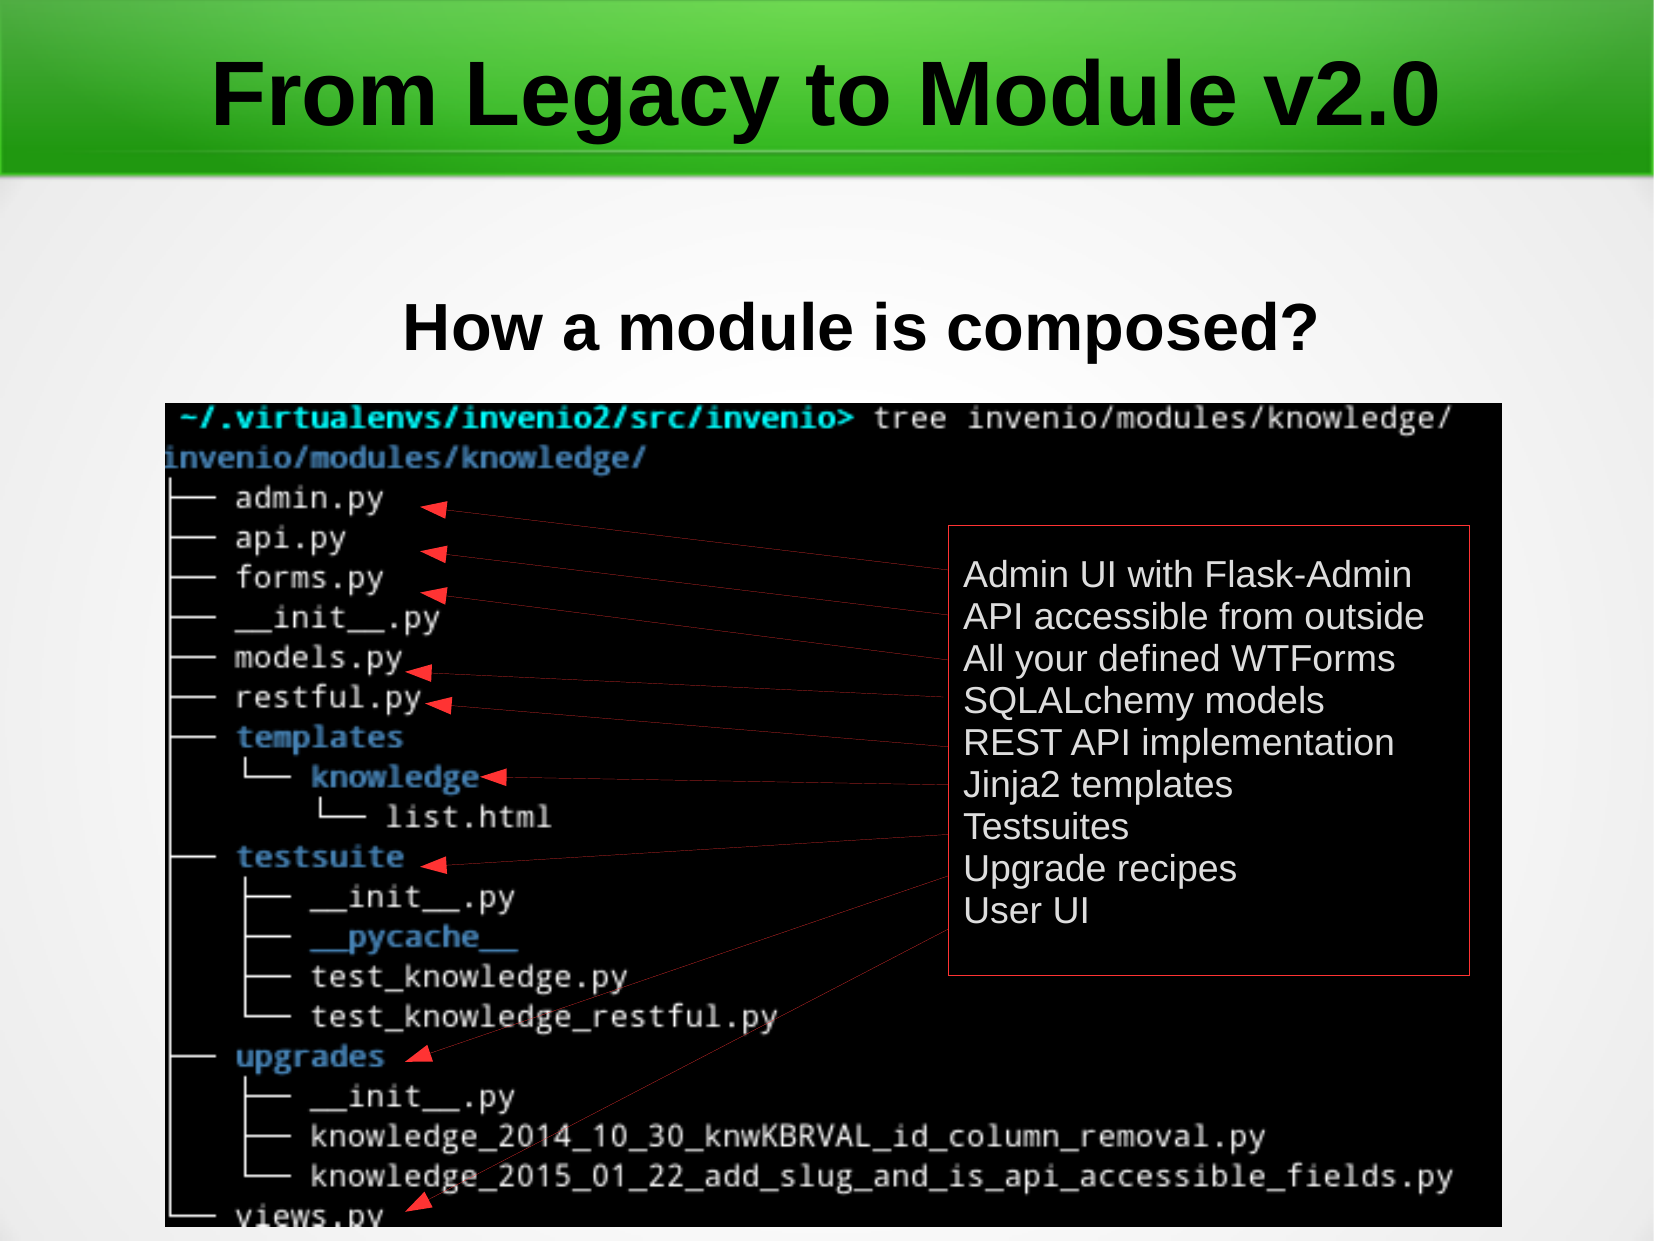

# From Legacy to Module v2.0
How a module is composed?
Admin UI with Flask-Admin
API accessible from outside
All your defined WTForms
SQLALchemy models
REST API implementation
Jinja2 templates
Testsuites
Upgrade recipes
User UI